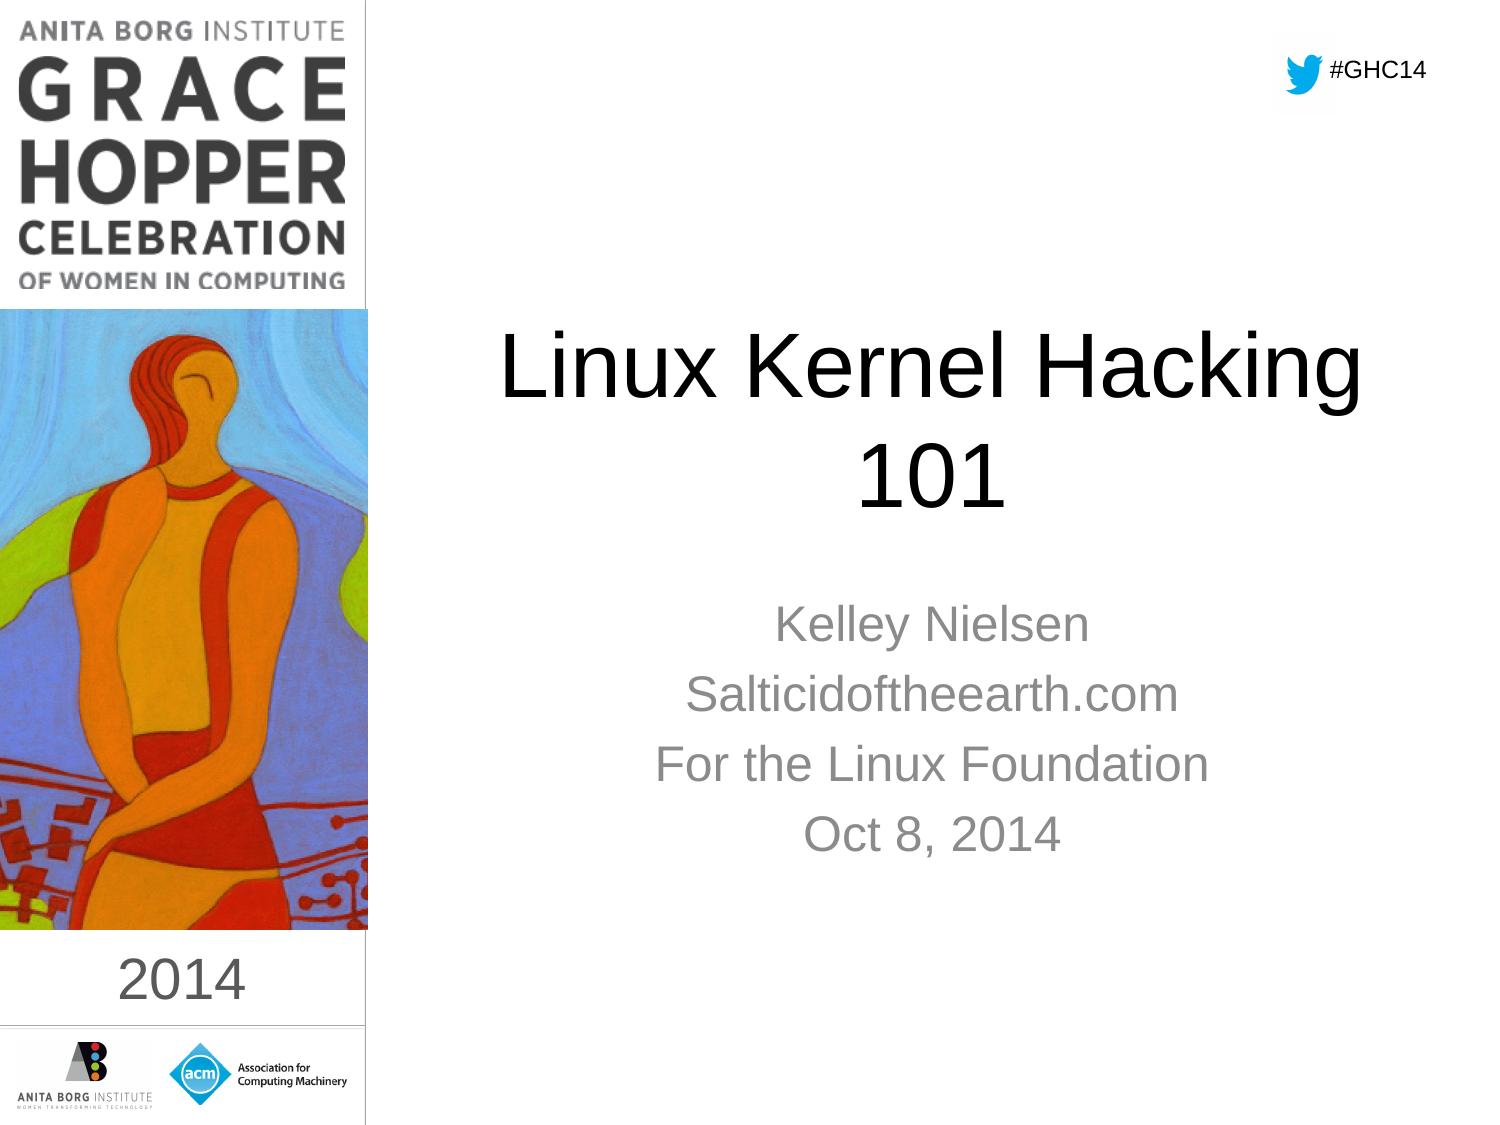

#GHC14
# Linux Kernel Hacking 101
Kelley Nielsen
Salticidoftheearth.com
For the Linux Foundation
Oct 8, 2014
2014